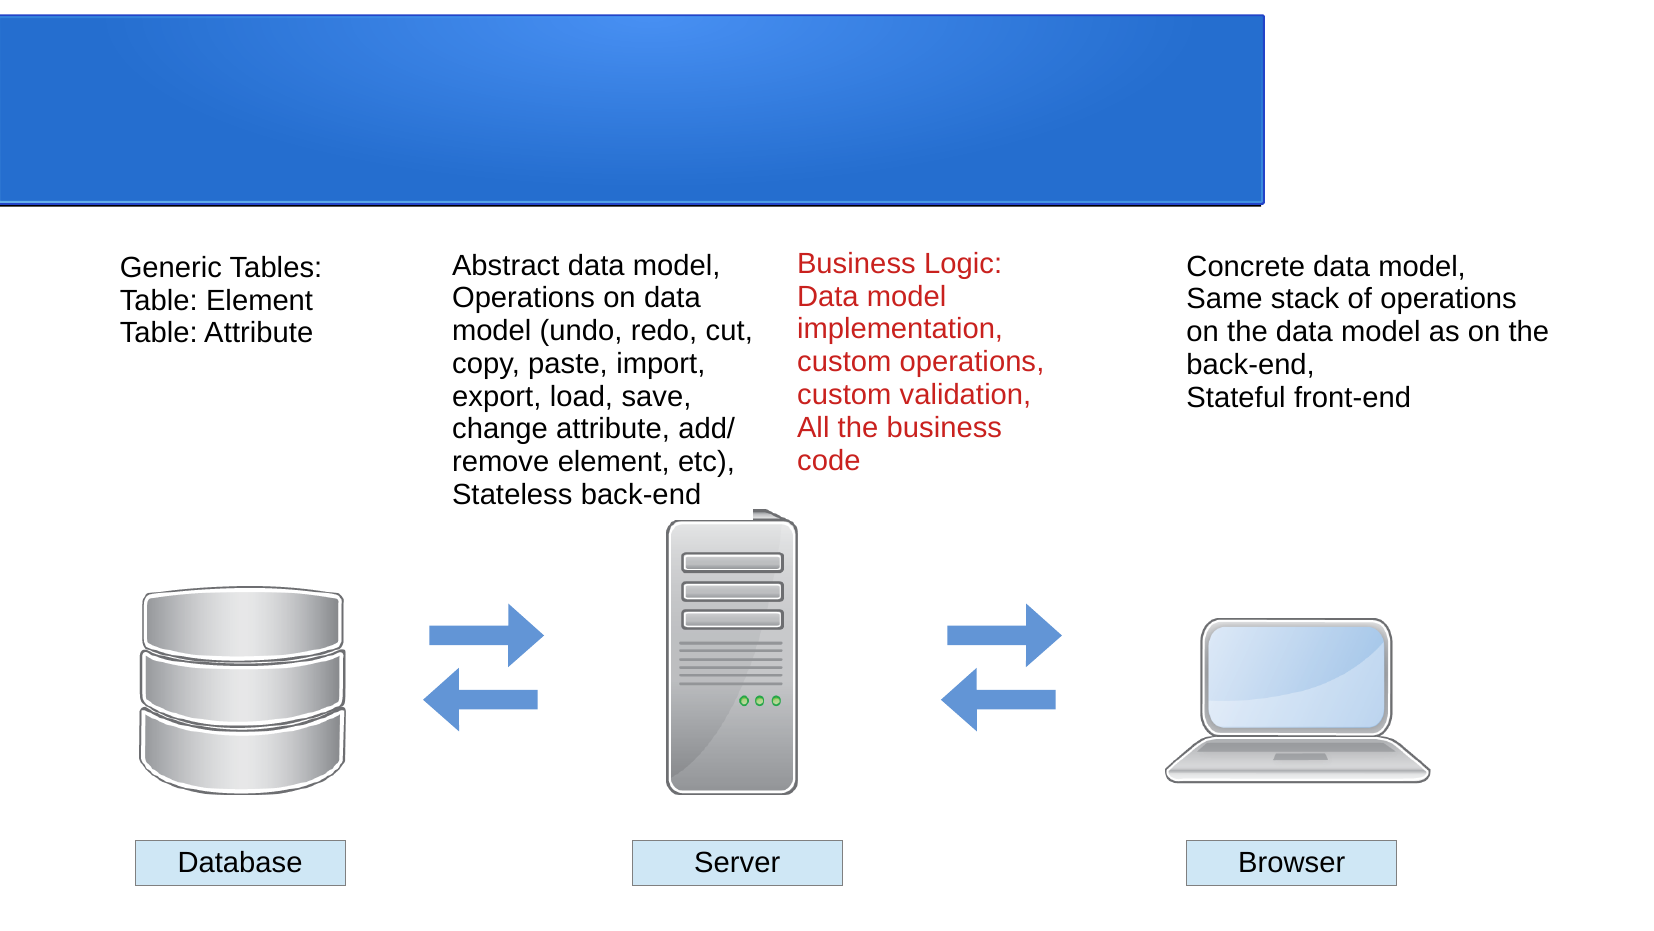

#
Abstract data model,
Operations on data
model (undo, redo, cut,
copy, paste, import,
export, load, save,
change attribute, add/
remove element, etc),
Stateless back-end
Business Logic:
Data model
implementation,
custom operations,
custom validation,
All the business
code
Concrete data model,
Same stack of operations
on the data model as on the
back-end,
Stateful front-end
Generic Tables:
Table: Element
Table: Attribute
Database
Server
Browser